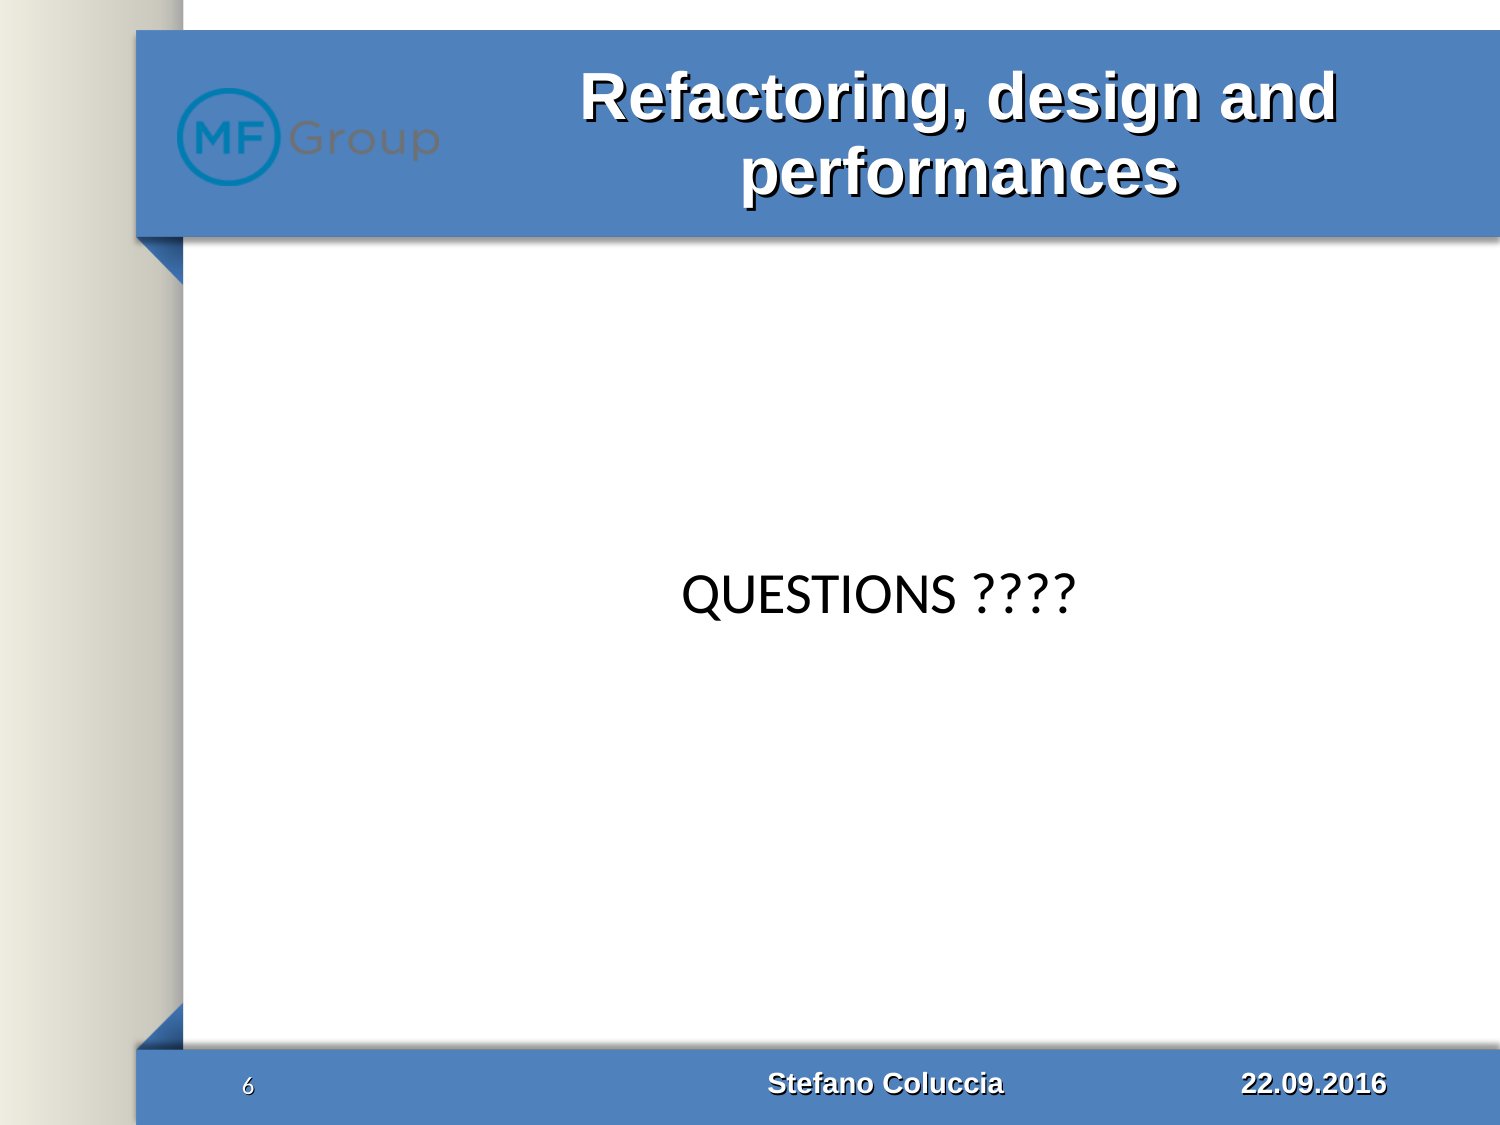

# Refactoring, design and performances
QUESTIONS ????
6
Stefano Coluccia
22.09.2016